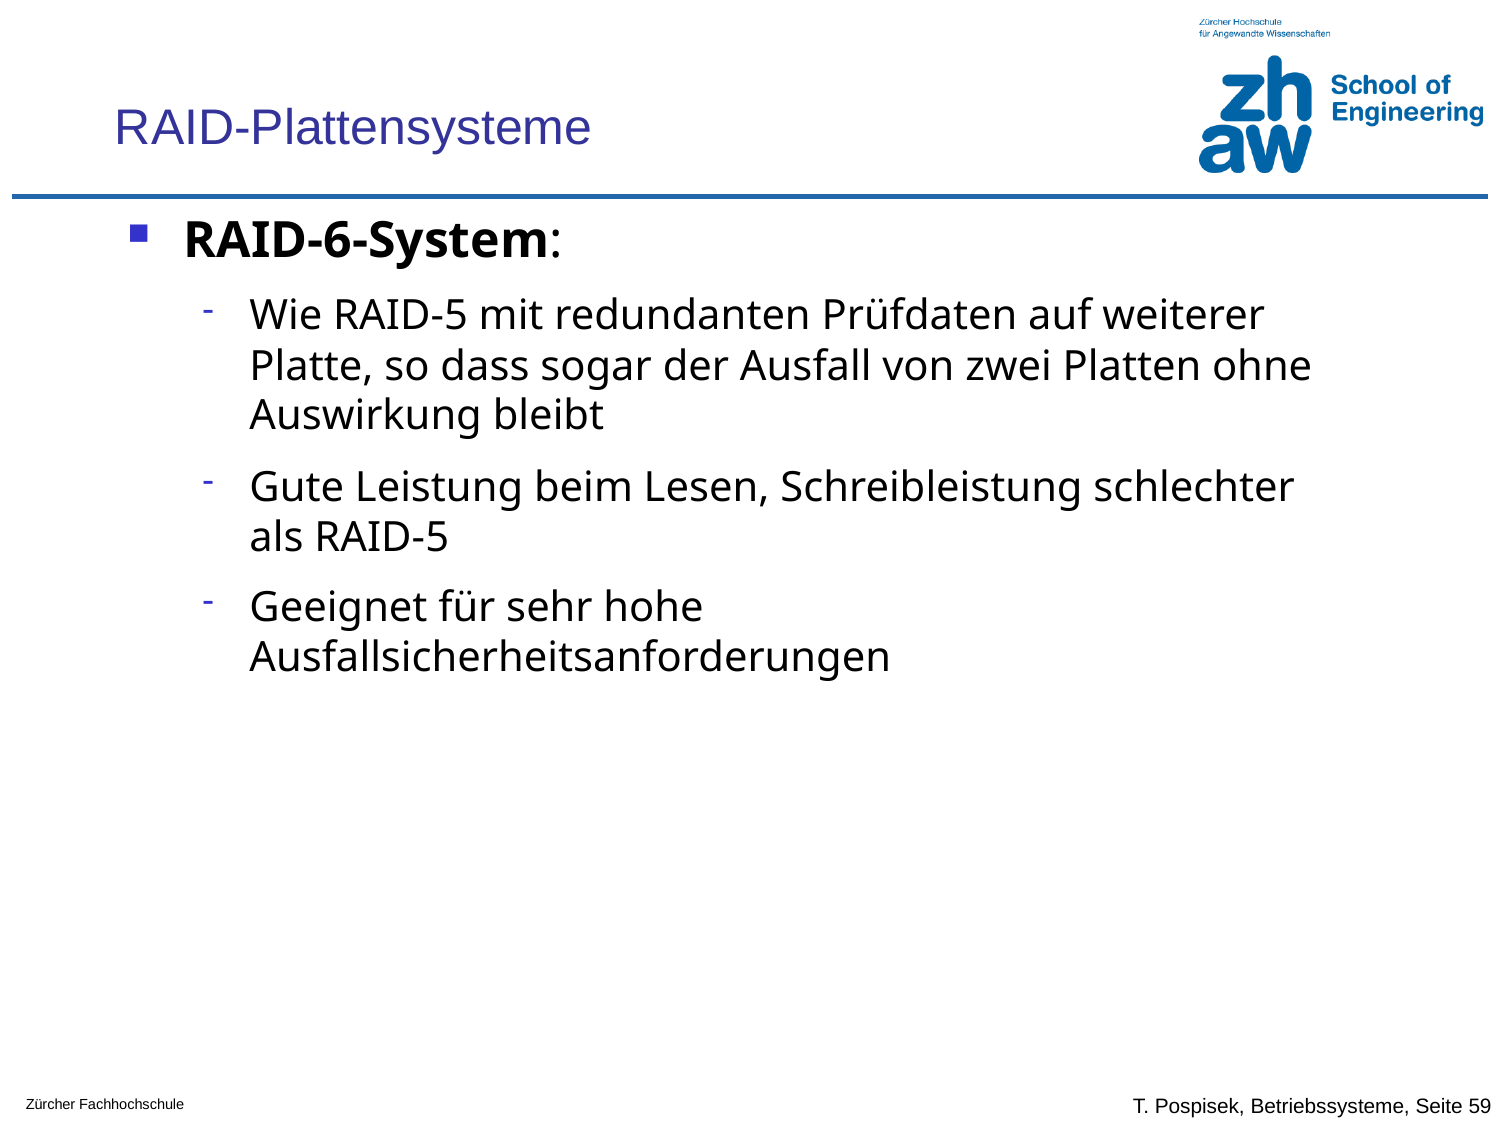

# RAID-Plattensysteme
RAID-6-System:
Wie RAID-5 mit redundanten Prüfdaten auf weiterer Platte, so dass sogar der Ausfall von zwei Platten ohne Auswirkung bleibt
Gute Leistung beim Lesen, Schreibleistung schlechter als RAID-5
Geeignet für sehr hohe Ausfallsicherheitsanforderungen